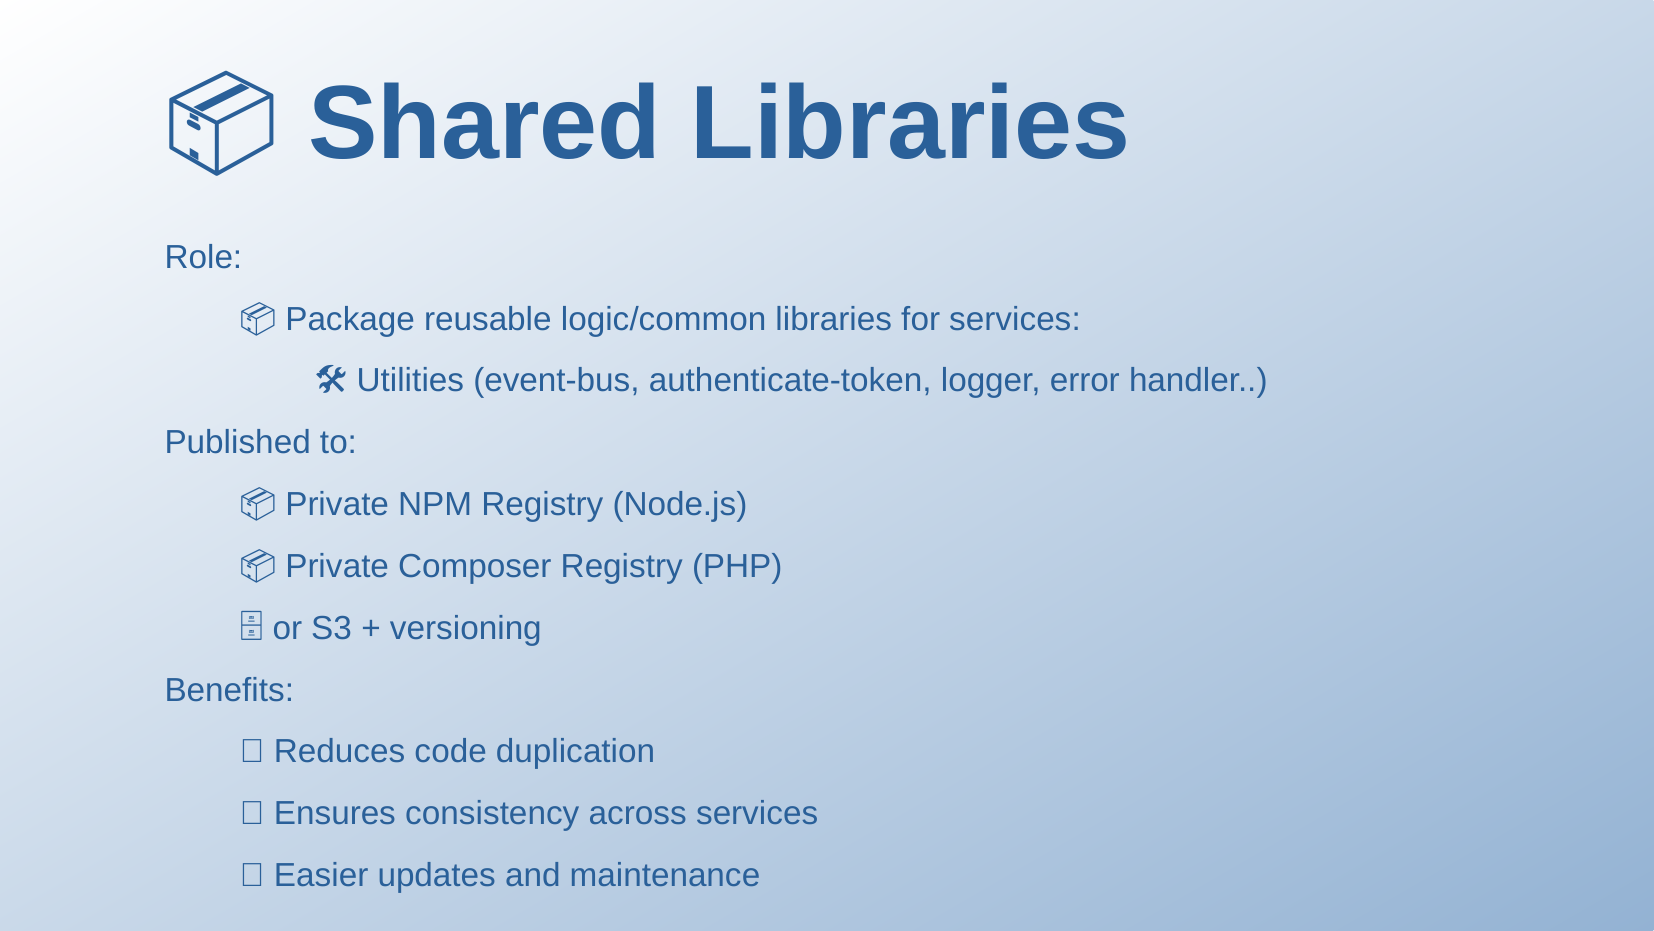

📦 Shared Libraries
Role:
	📦 Package reusable logic/common libraries for services:
		🛠️ Utilities (event-bus, authenticate-token, logger, error handler..)
Published to:
	📦 Private NPM Registry (Node.js)
	📦 Private Composer Registry (PHP)
	🗄️ or S3 + versioning
Benefits:
	✅ Reduces code duplication
	✅ Ensures consistency across services
	✅ Easier updates and maintenance